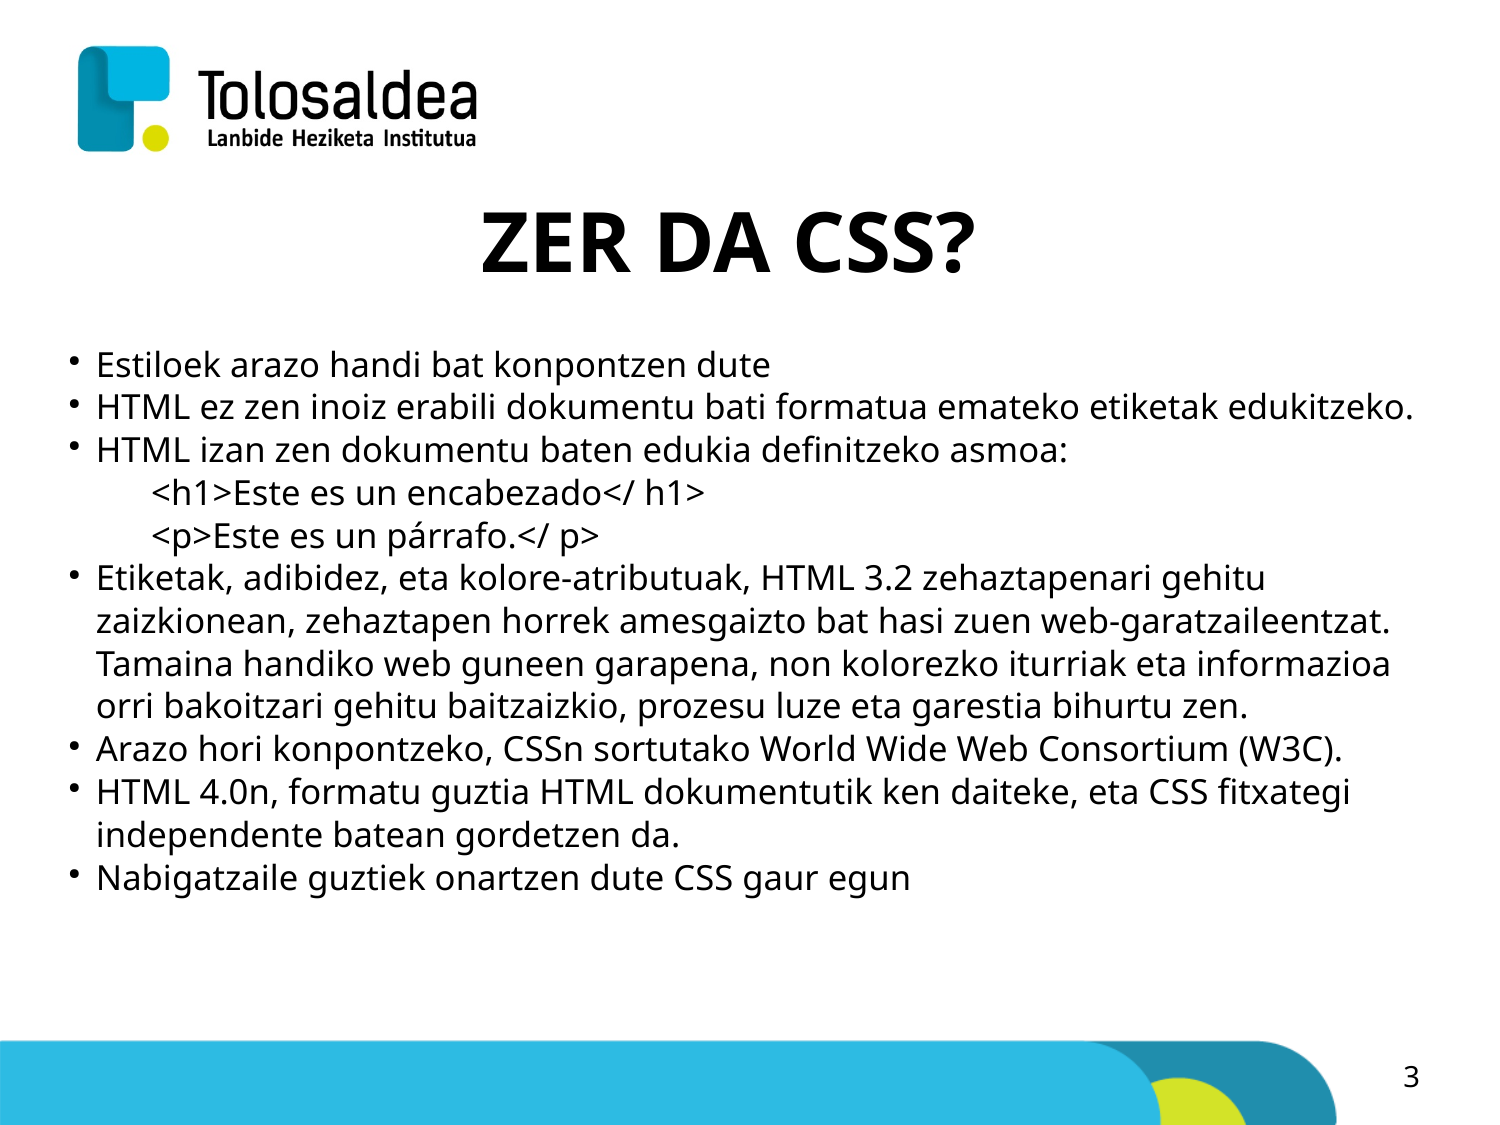

# ZER DA CSS?
Estiloek arazo handi bat konpontzen dute
HTML ez zen inoiz erabili dokumentu bati formatua emateko etiketak edukitzeko.
HTML izan zen dokumentu baten edukia definitzeko asmoa:
<h1>Este es un encabezado</ h1>
<p>Este es un párrafo.</ p>
Etiketak, adibidez, eta kolore-atributuak, HTML 3.2 zehaztapenari gehitu zaizkionean, zehaztapen horrek amesgaizto bat hasi zuen web-garatzaileentzat. Tamaina handiko web guneen garapena, non kolorezko iturriak eta informazioa orri bakoitzari gehitu baitzaizkio, prozesu luze eta garestia bihurtu zen.
Arazo hori konpontzeko, CSSn sortutako World Wide Web Consortium (W3C).
HTML 4.0n, formatu guztia HTML dokumentutik ken daiteke, eta CSS fitxategi independente batean gordetzen da.
Nabigatzaile guztiek onartzen dute CSS gaur egun